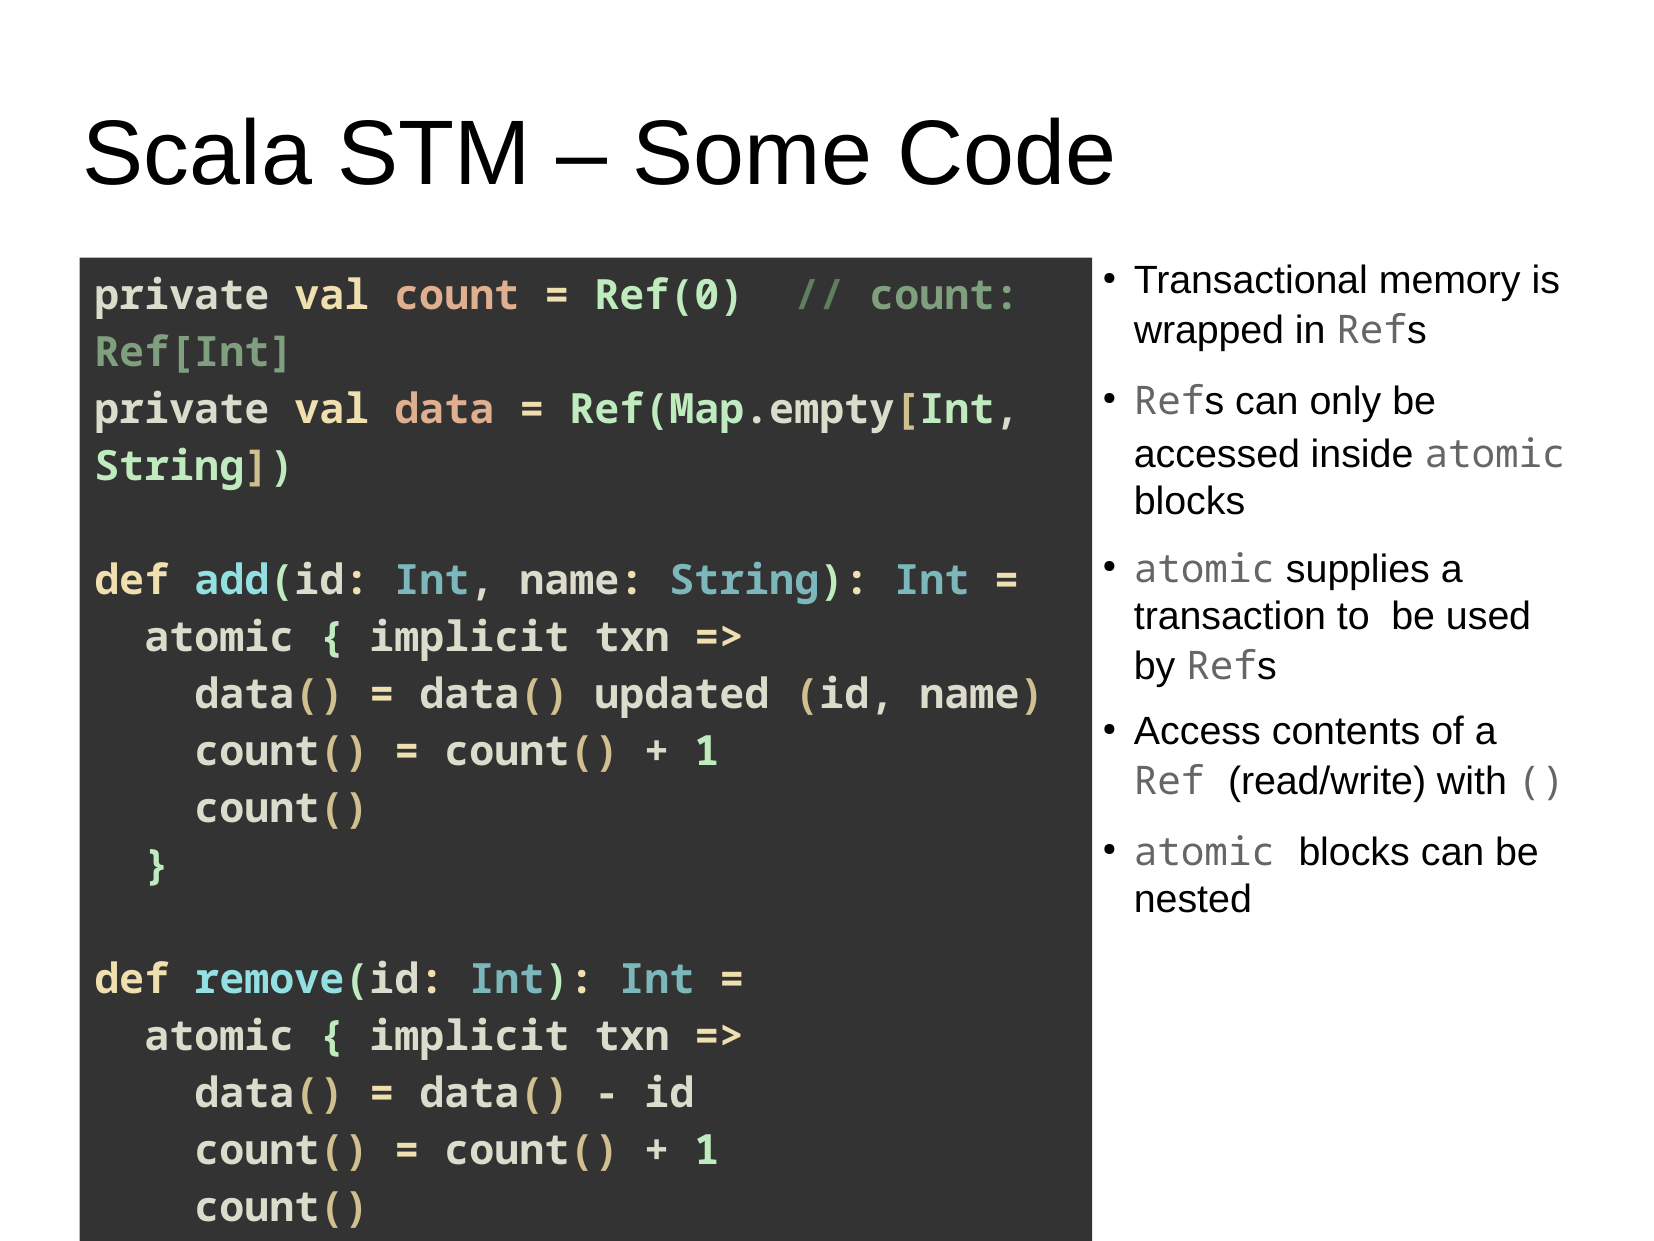

# Scala STM – Some Code
private val count = Ref(0) // count: Ref[Int]
private val data = Ref(Map.empty[Int, String])
def add(id: Int, name: String): Int =
 atomic { implicit txn =>
 data() = data() updated (id, name)
 count() = count() + 1
 count()
 }
def remove(id: Int): Int =
 atomic { implicit txn =>
 data() = data() - id
 count() = count() + 1
 count()
 }
Transactional memory is wrapped in Refs
Refs can only be accessed inside atomic blocks
atomic supplies a transaction to be used by Refs
Access contents of a Ref (read/write) with ()
atomic blocks can be nested